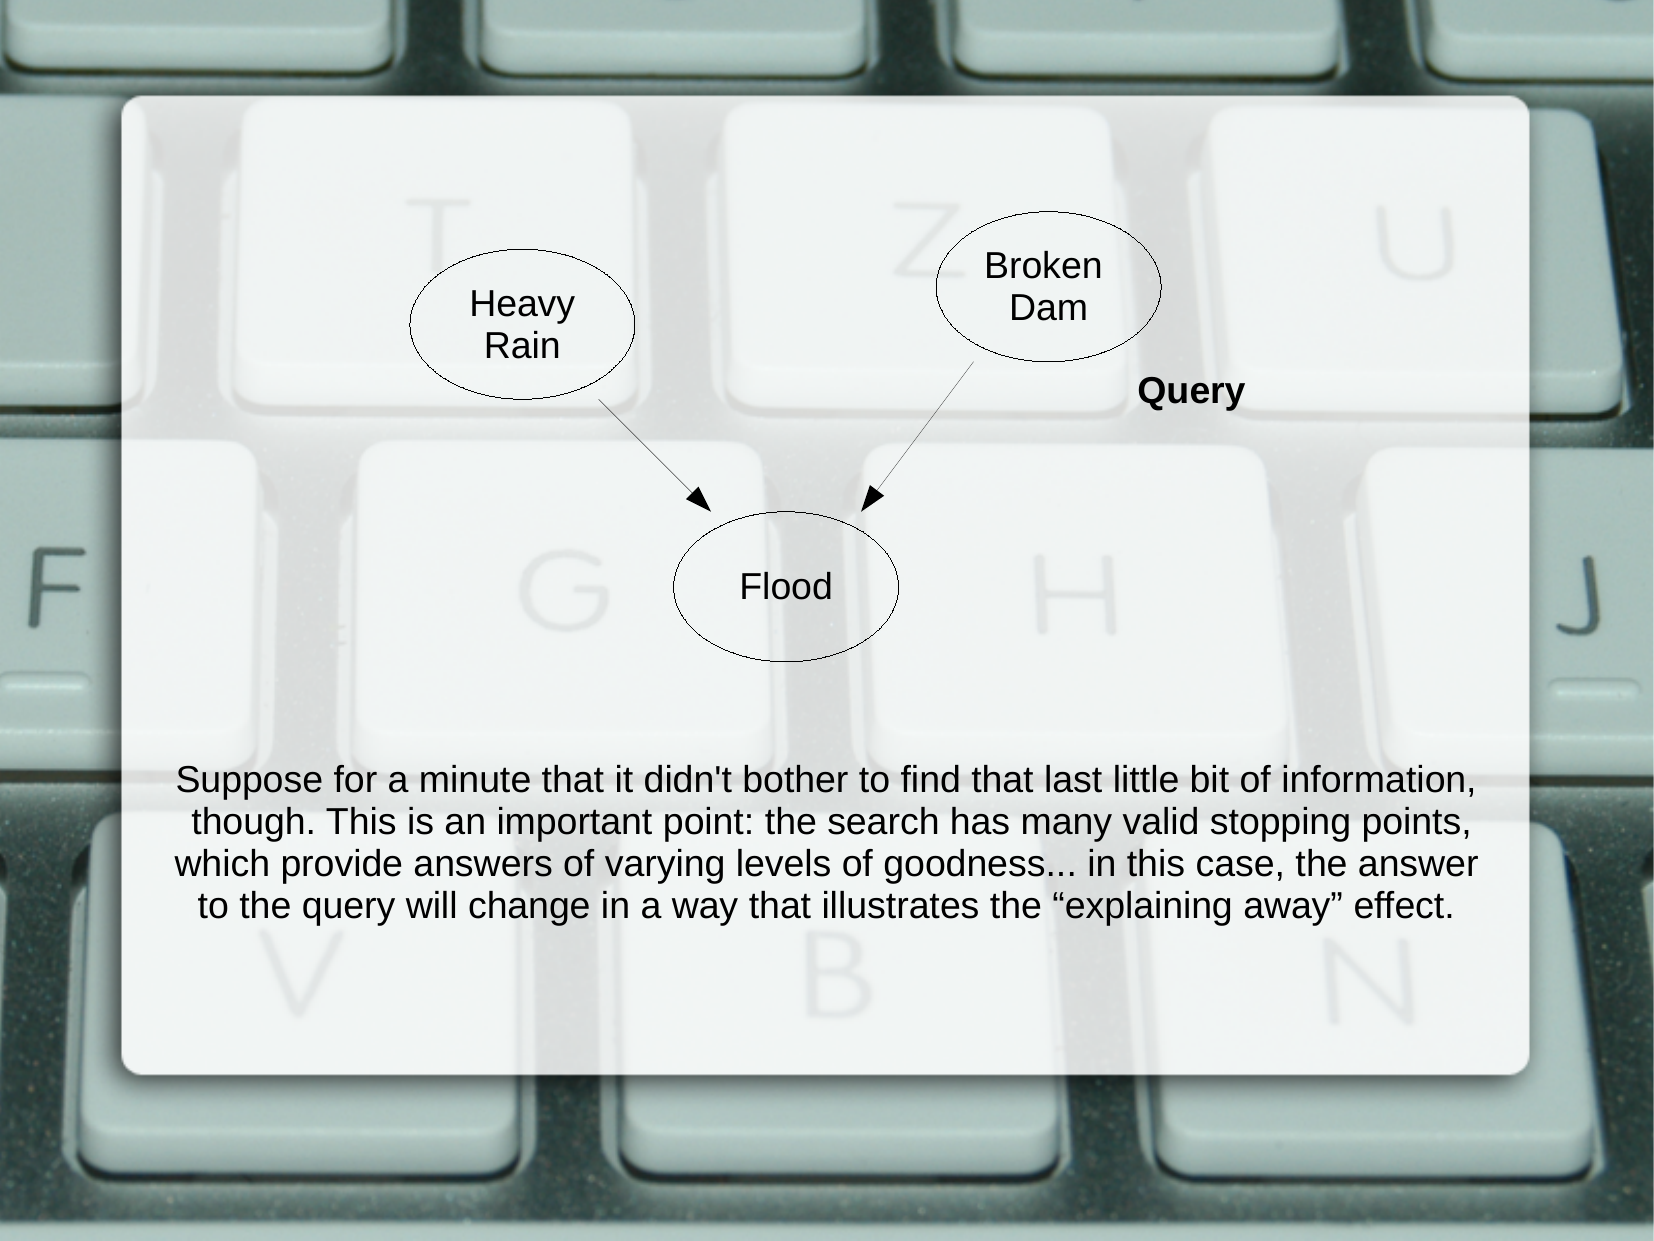

Broken
Dam
Heavy
Rain
Query
Flood
Suppose for a minute that it didn't bother to find that last little bit of information,
 though. This is an important point: the search has many valid stopping points,
which provide answers of varying levels of goodness... in this case, the answer
to the query will change in a way that illustrates the “explaining away” effect.